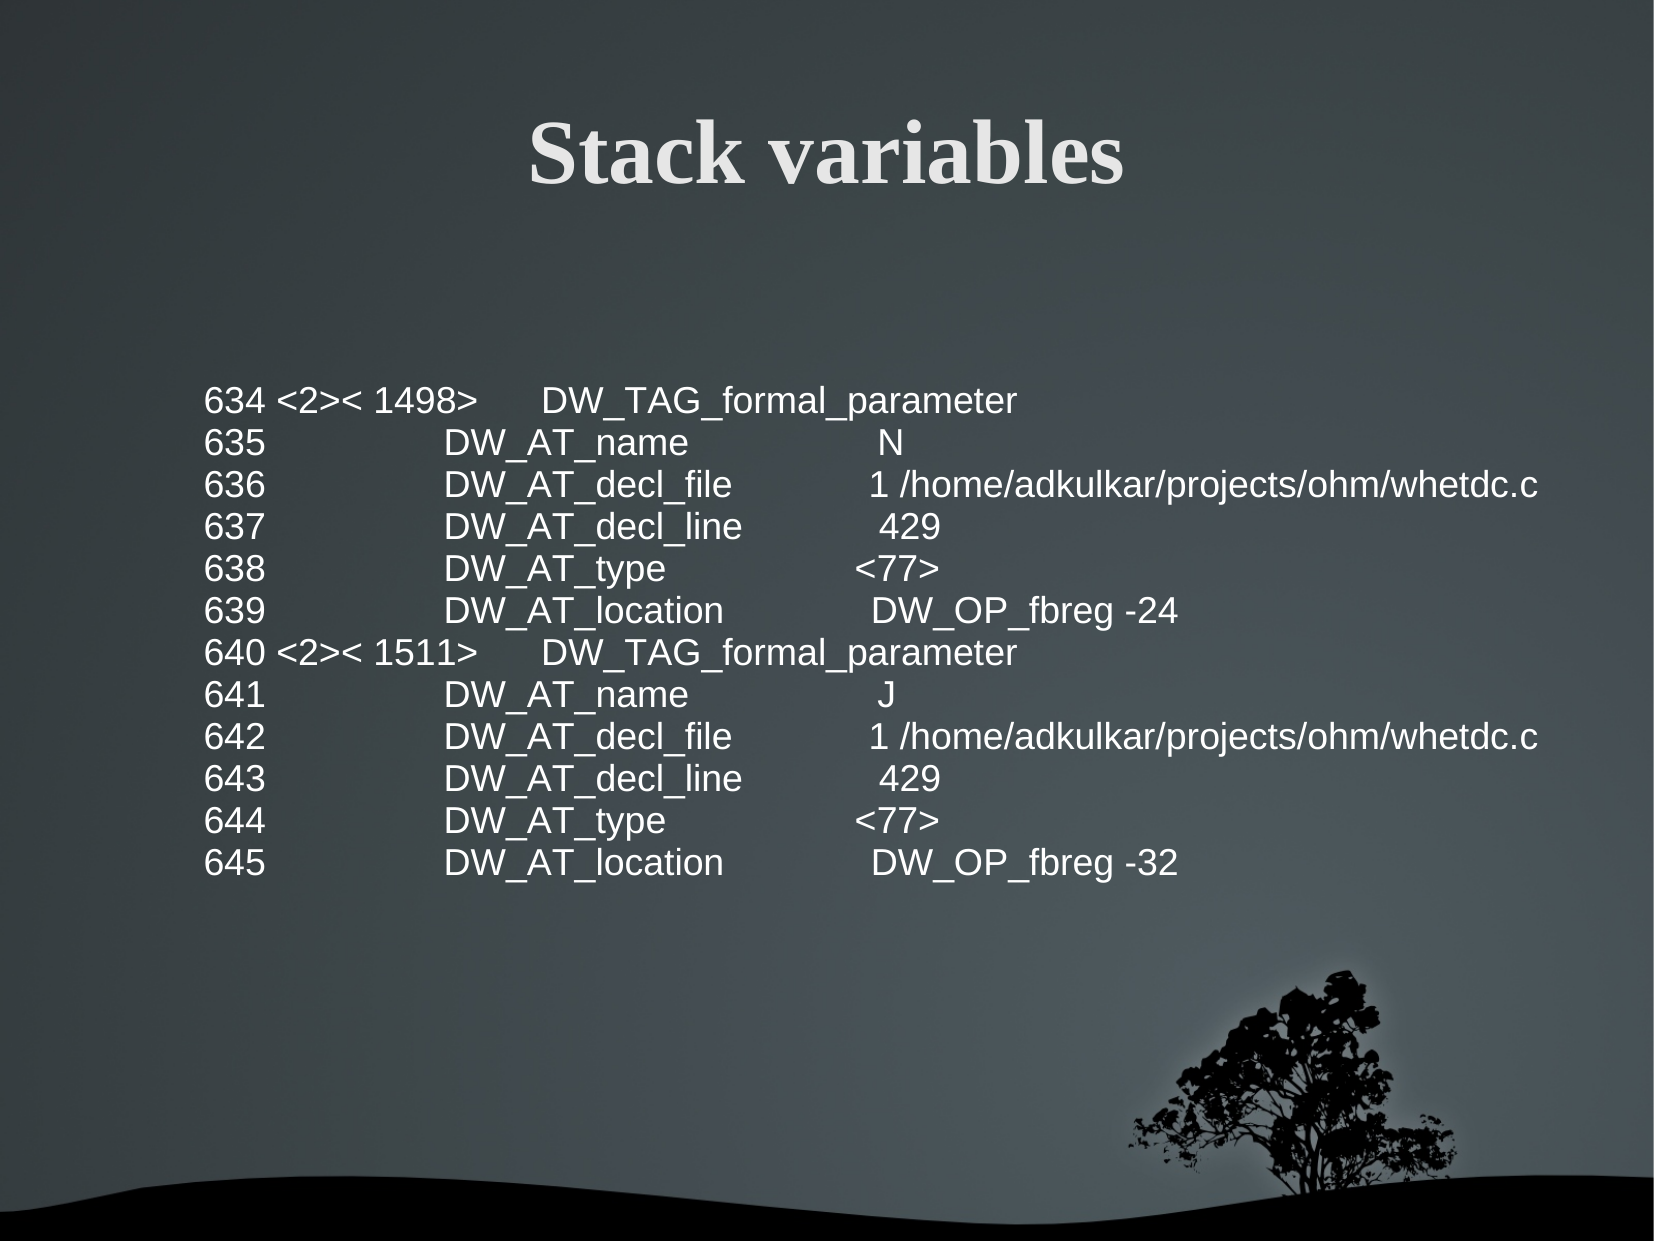

# Stack variables
 634 <2>< 1498> DW_TAG_formal_parameter
 635 DW_AT_name N
 636 DW_AT_decl_file 1 /home/adkulkar/projects/ohm/whetdc.c
 637 DW_AT_decl_line 429
 638 DW_AT_type <77>
 639 DW_AT_location DW_OP_fbreg -24
 640 <2>< 1511> DW_TAG_formal_parameter
 641 DW_AT_name J
 642 DW_AT_decl_file 1 /home/adkulkar/projects/ohm/whetdc.c
 643 DW_AT_decl_line 429
 644 DW_AT_type <77>
 645 DW_AT_location DW_OP_fbreg -32